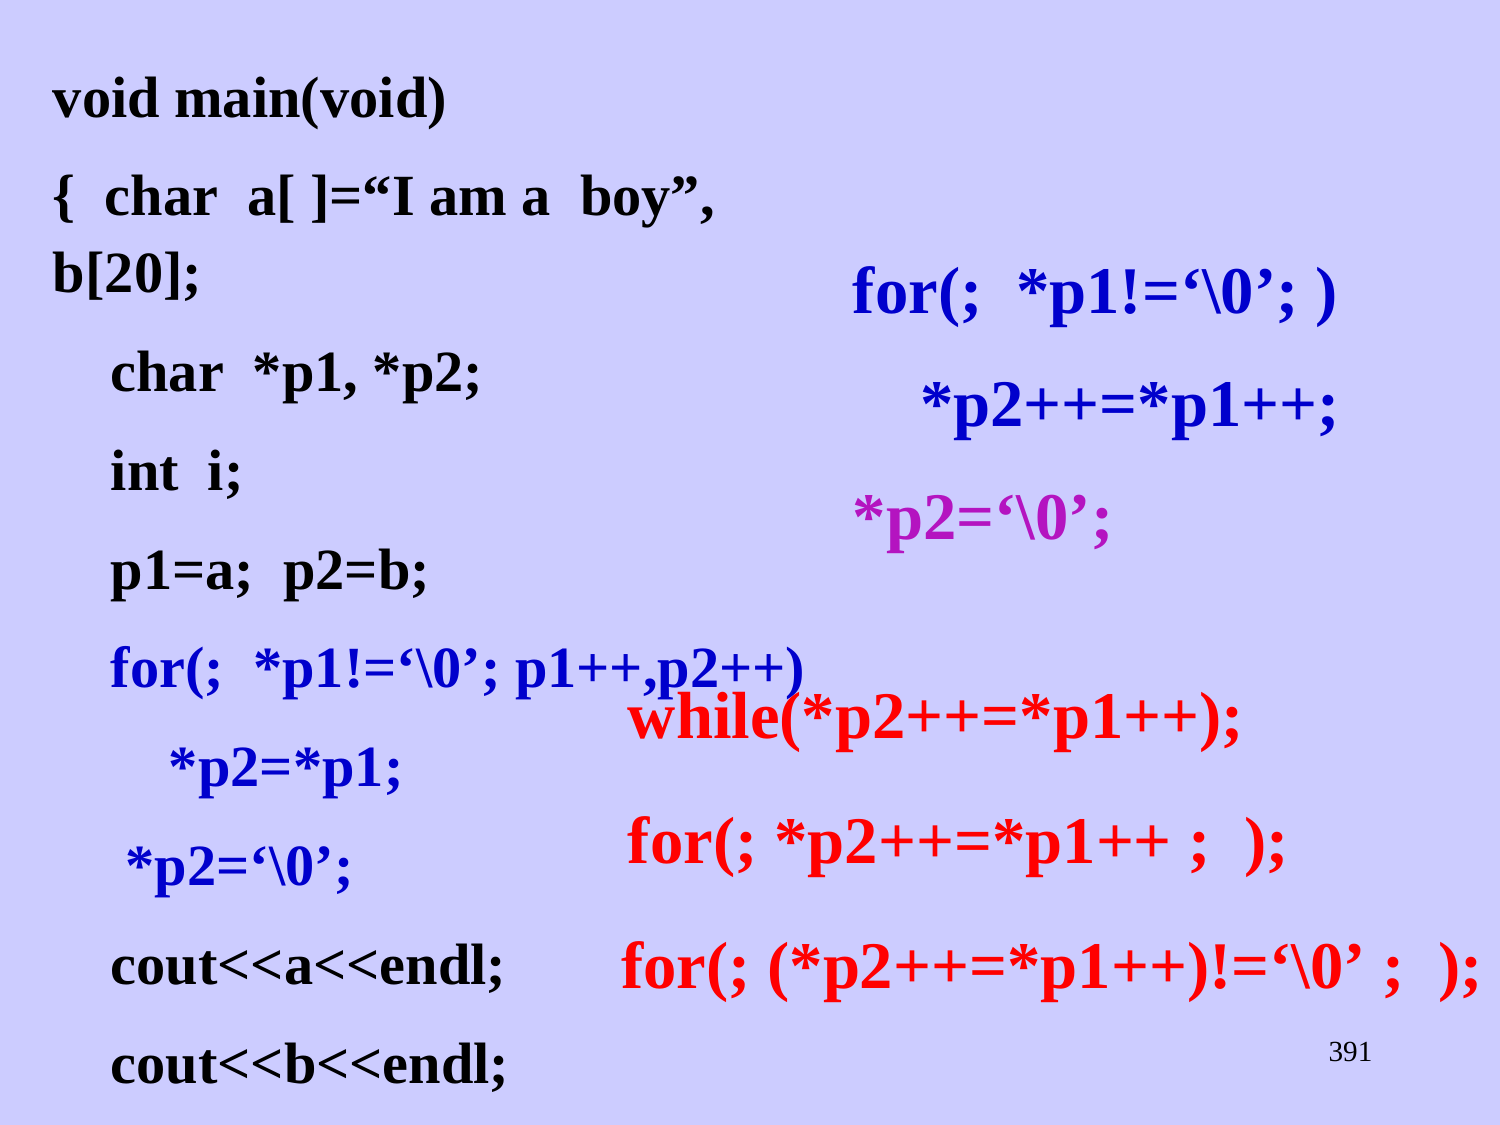

void main(void)
{ char a[ ]=“I am a boy”, b[20];
 char *p1, *p2;
 int i;
 p1=a; p2=b;
 for(; *p1!=‘\0’; p1++,p2++)
 *p2=*p1;
 *p2=‘\0’;
 cout<<a<<endl;
 cout<<b<<endl;
}
for(; *p1!=‘\0’; )
 *p2++=*p1++;
*p2=‘\0’;
while(*p2++=*p1++);
for(; *p2++=*p1++ ; );
for(; (*p2++=*p1++)!=‘\0’ ; );